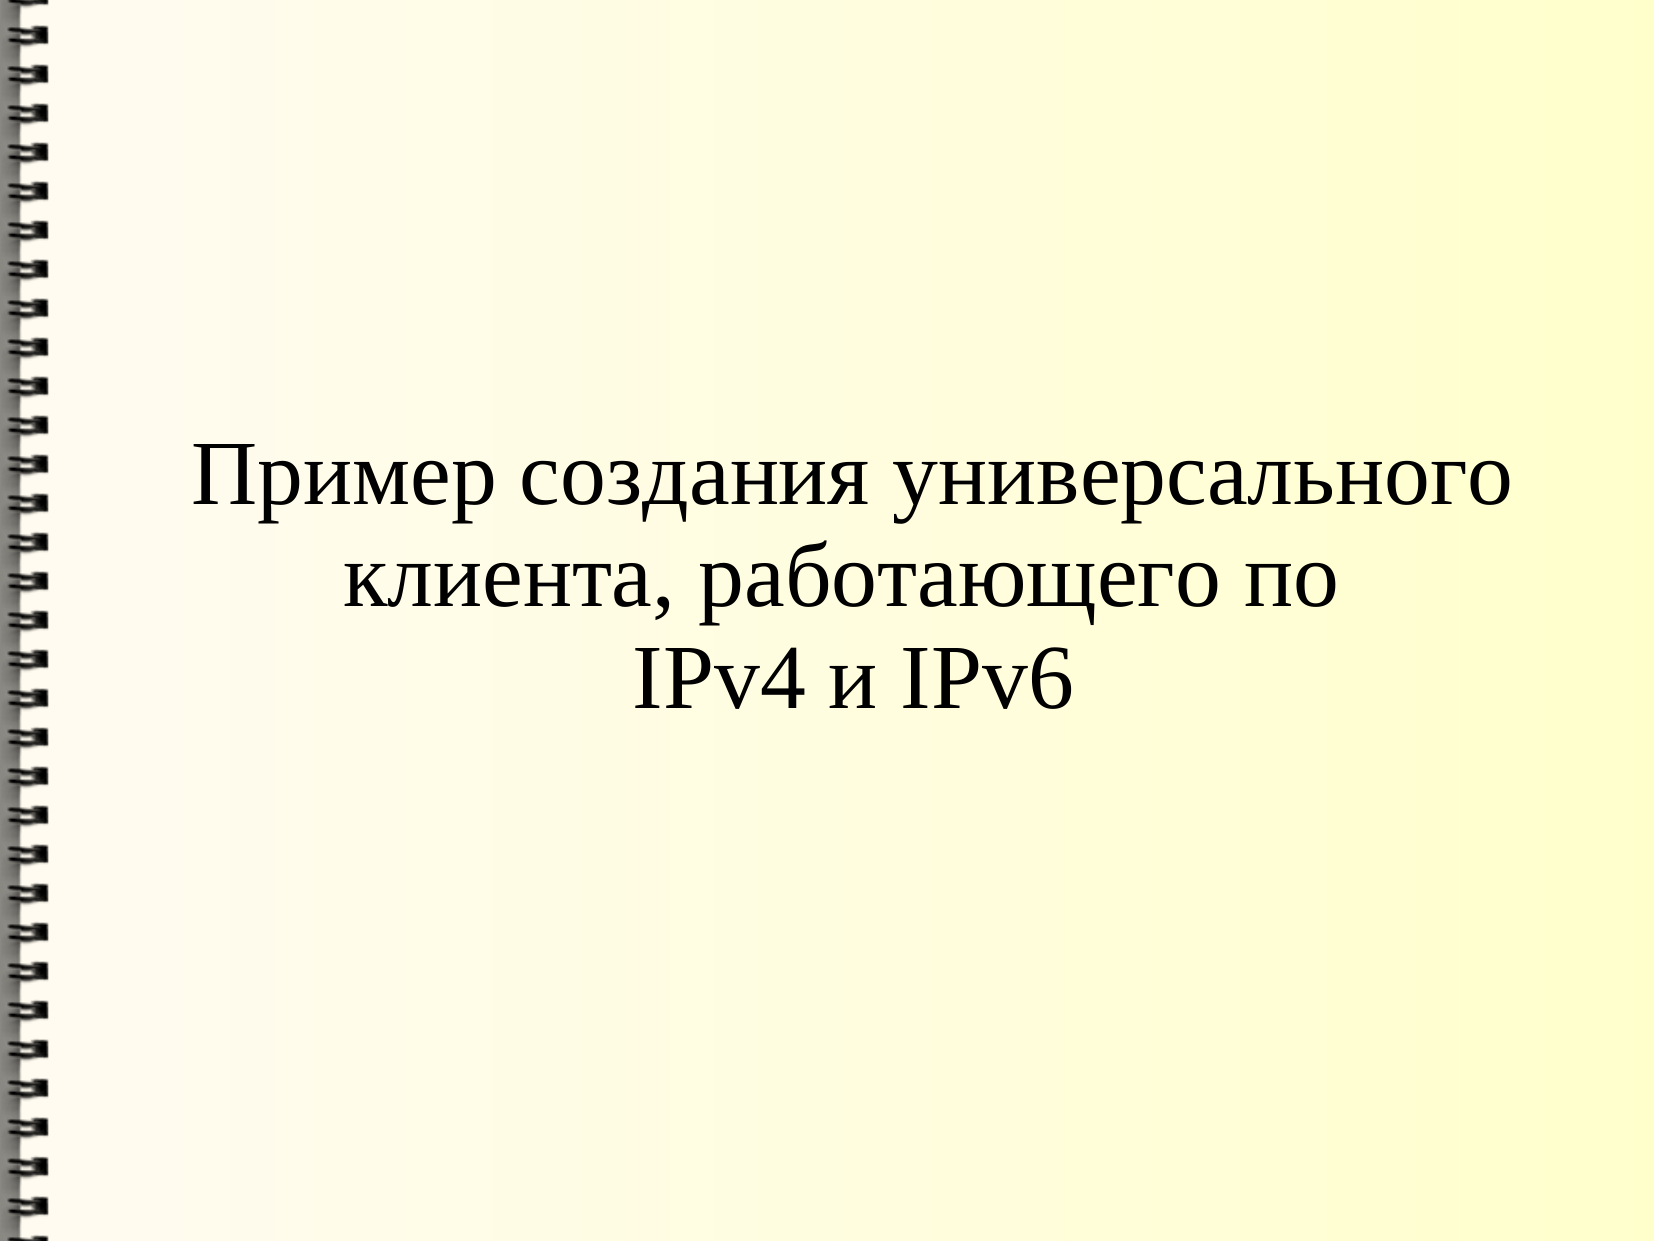

# Пример создания универсального клиента, работающего по IPv4 и IPv6